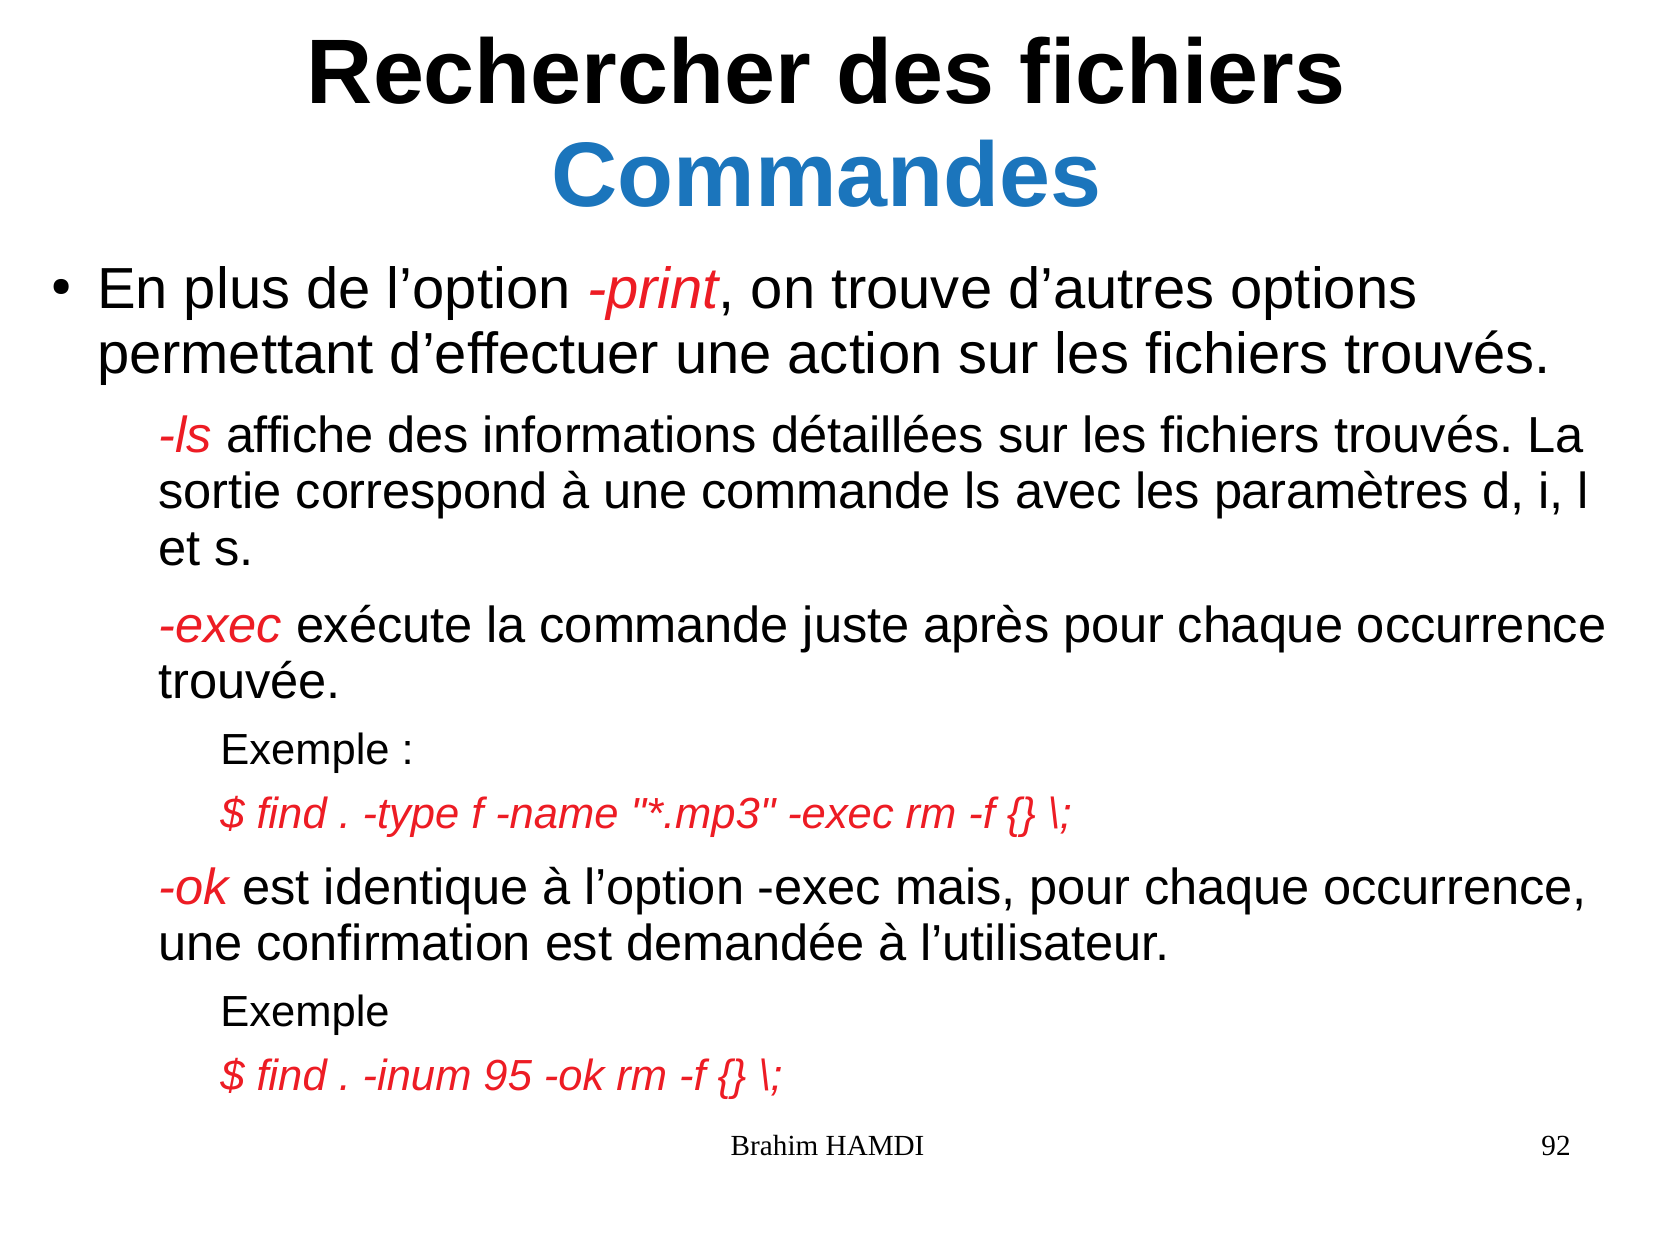

# Rechercher des fichiers Commandes
En plus de l’option -print, on trouve d’autres options permettant d’effectuer une action sur les fichiers trouvés.
-ls affiche des informations détaillées sur les fichiers trouvés. La sortie correspond à une commande ls avec les paramètres d, i, l et s.
-exec exécute la commande juste après pour chaque occurrence trouvée.
Exemple :
$ find . -type f -name "*.mp3" -exec rm -f {} \;
-ok est identique à l’option -exec mais, pour chaque occurrence, une confirmation est demandée à l’utilisateur.
Exemple
$ find . -inum 95 -ok rm -f {} \;
Brahim HAMDI
92